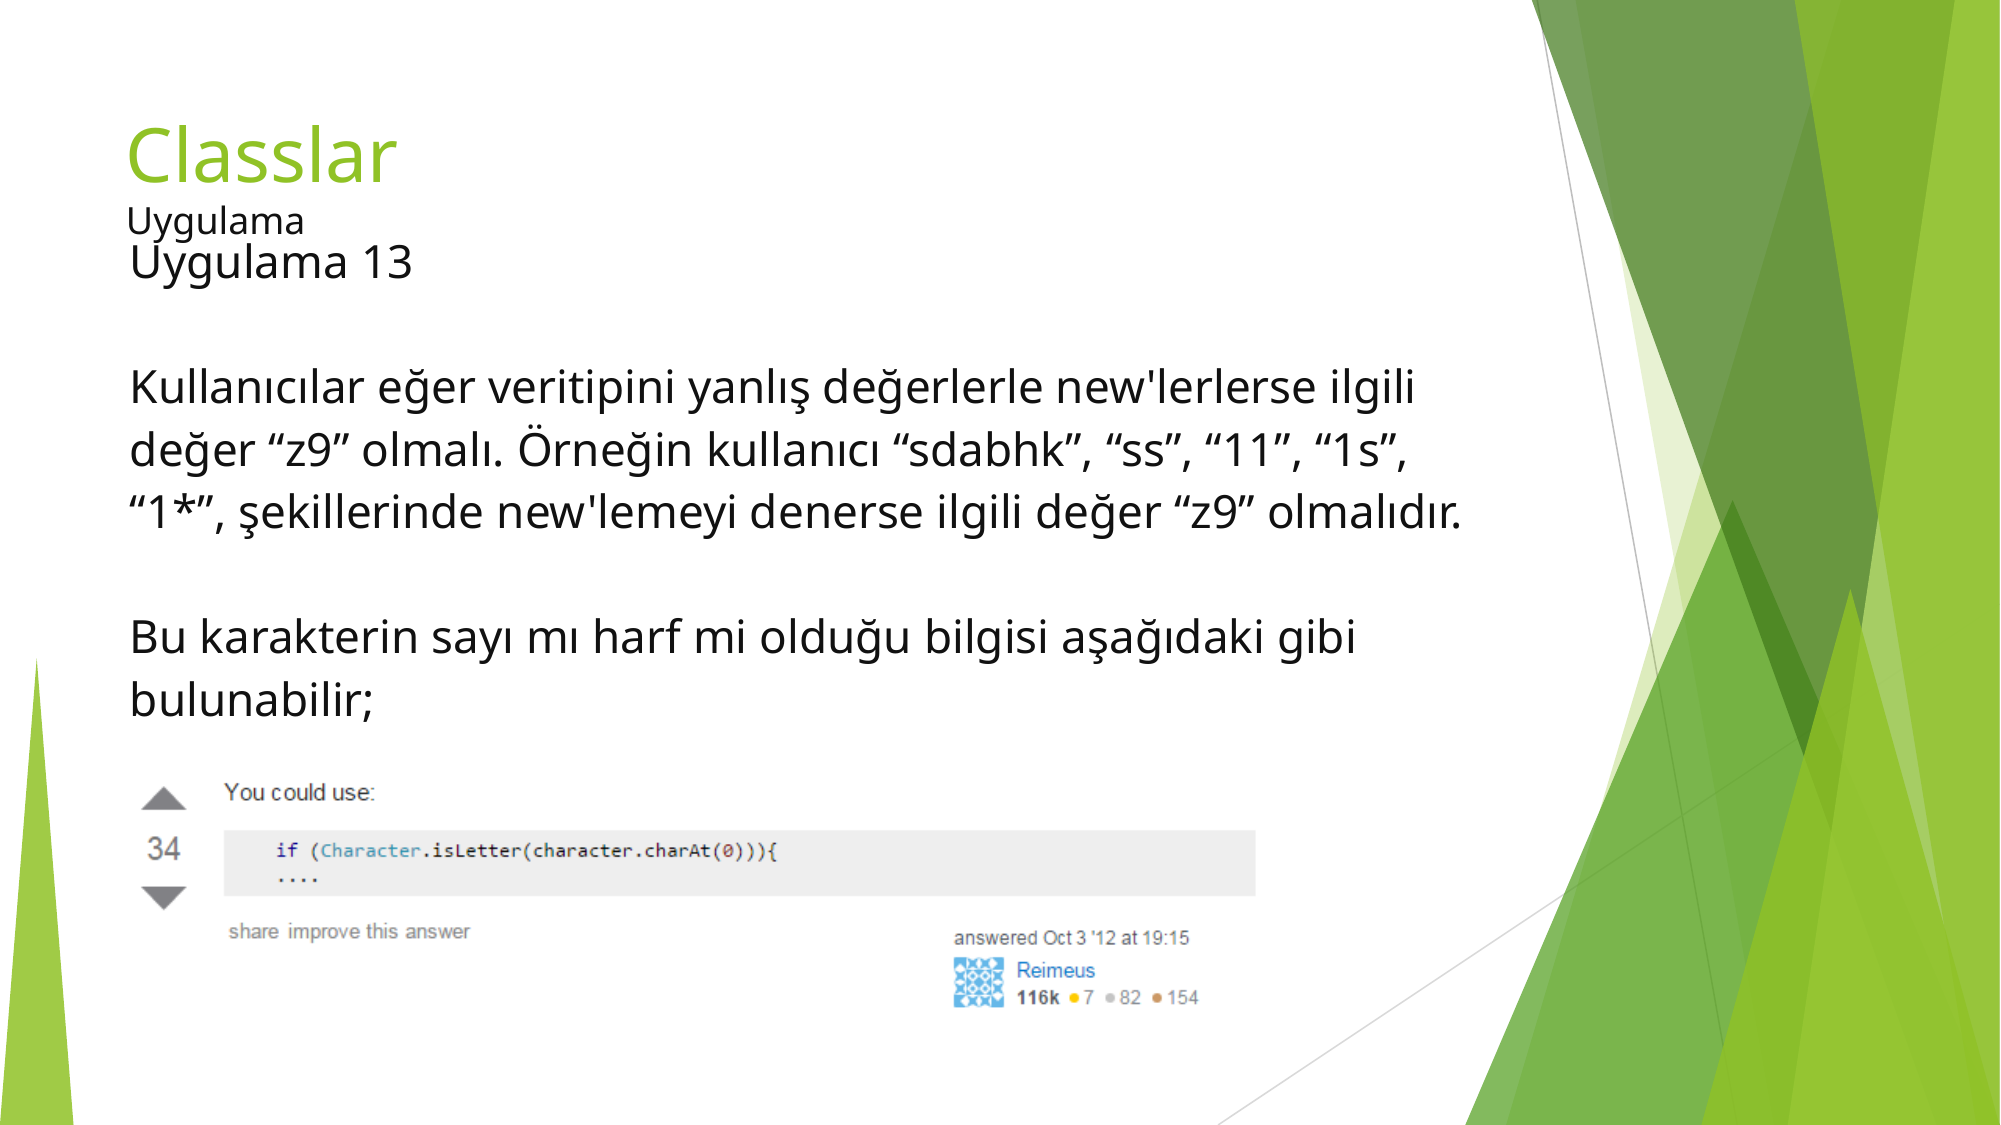

# Classlar Uygulama
Uygulama 13
Kullanıcılar eğer veritipini yanlış değerlerle new'lerlerse ilgili değer “z9” olmalı. Örneğin kullanıcı “sdabhk”, “ss”, “11”, “1s”, “1*”, şekillerinde new'lemeyi denerse ilgili değer “z9” olmalıdır.
Bu karakterin sayı mı harf mi olduğu bilgisi aşağıdaki gibi bulunabilir;
Problem : class'lar + constructors + String